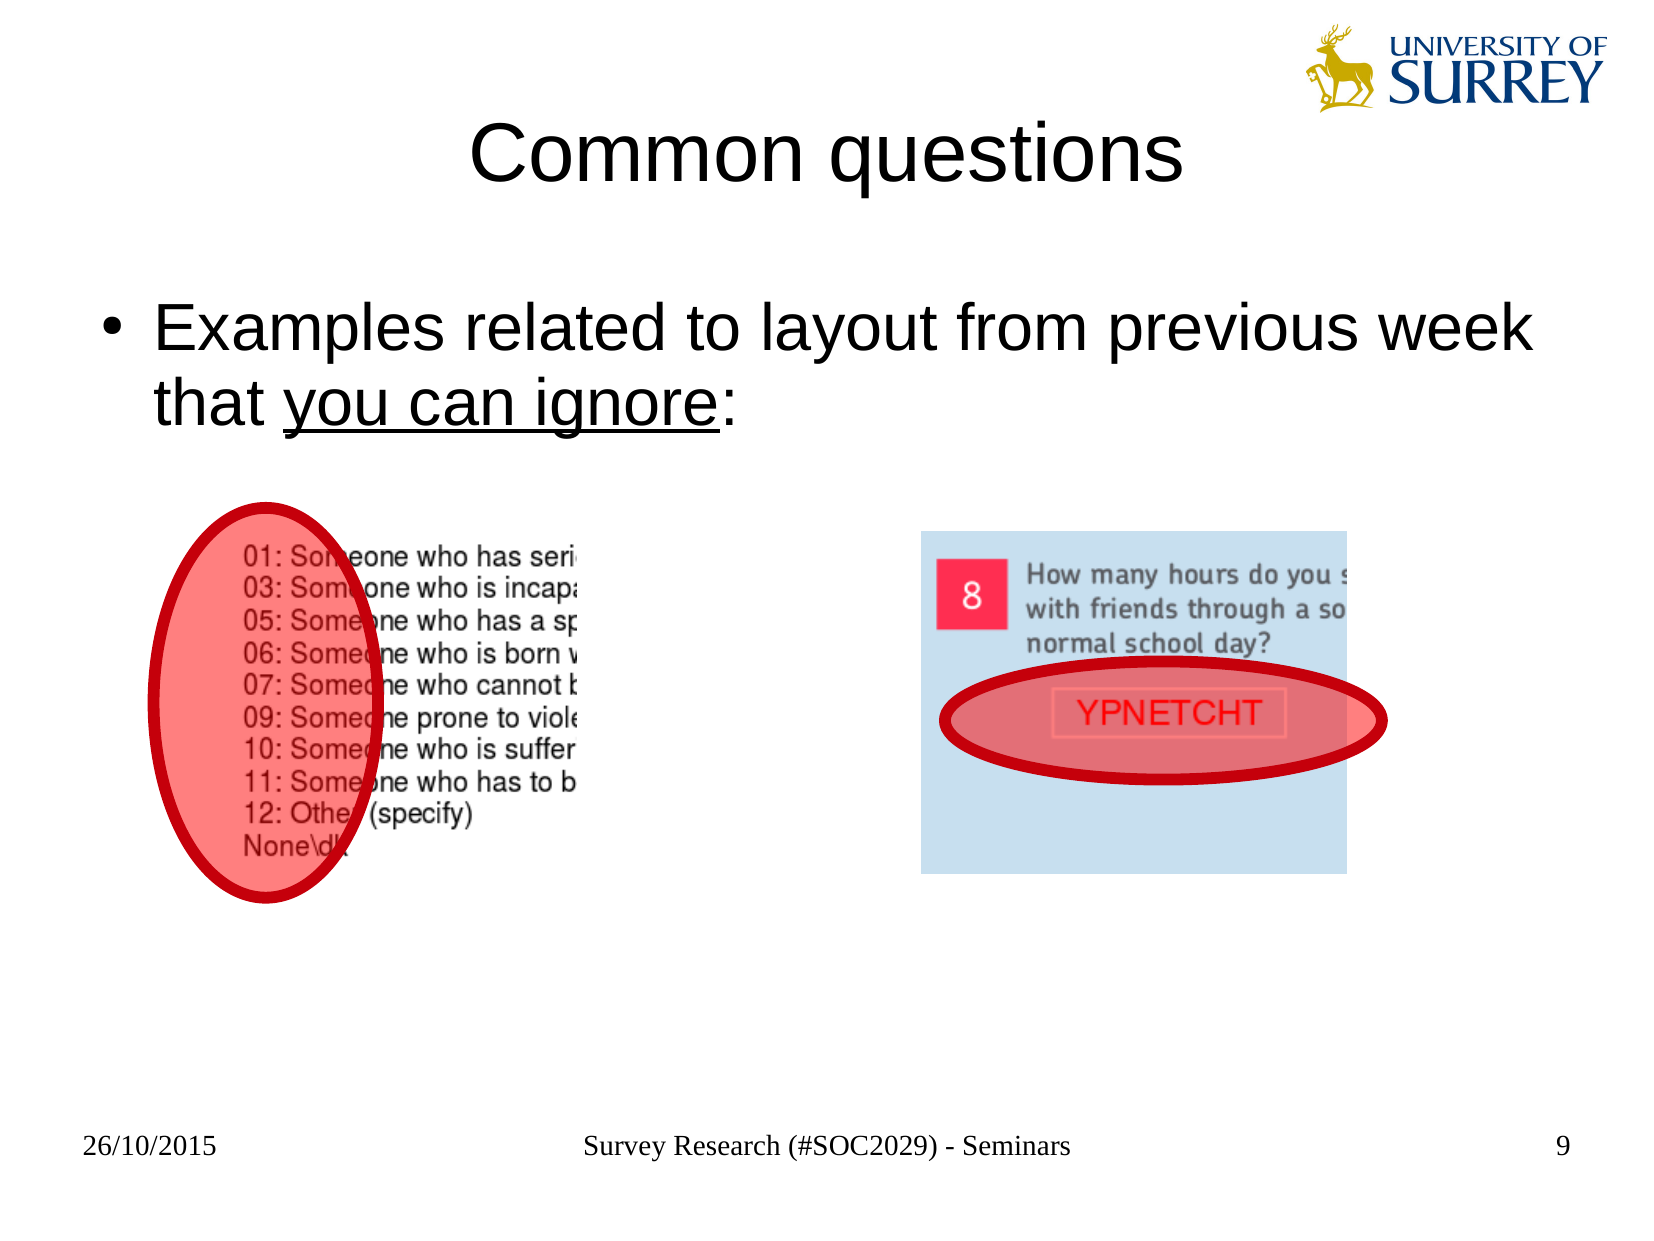

# Common questions
Examples related to layout from previous week that you can ignore:
05/10/2015
9